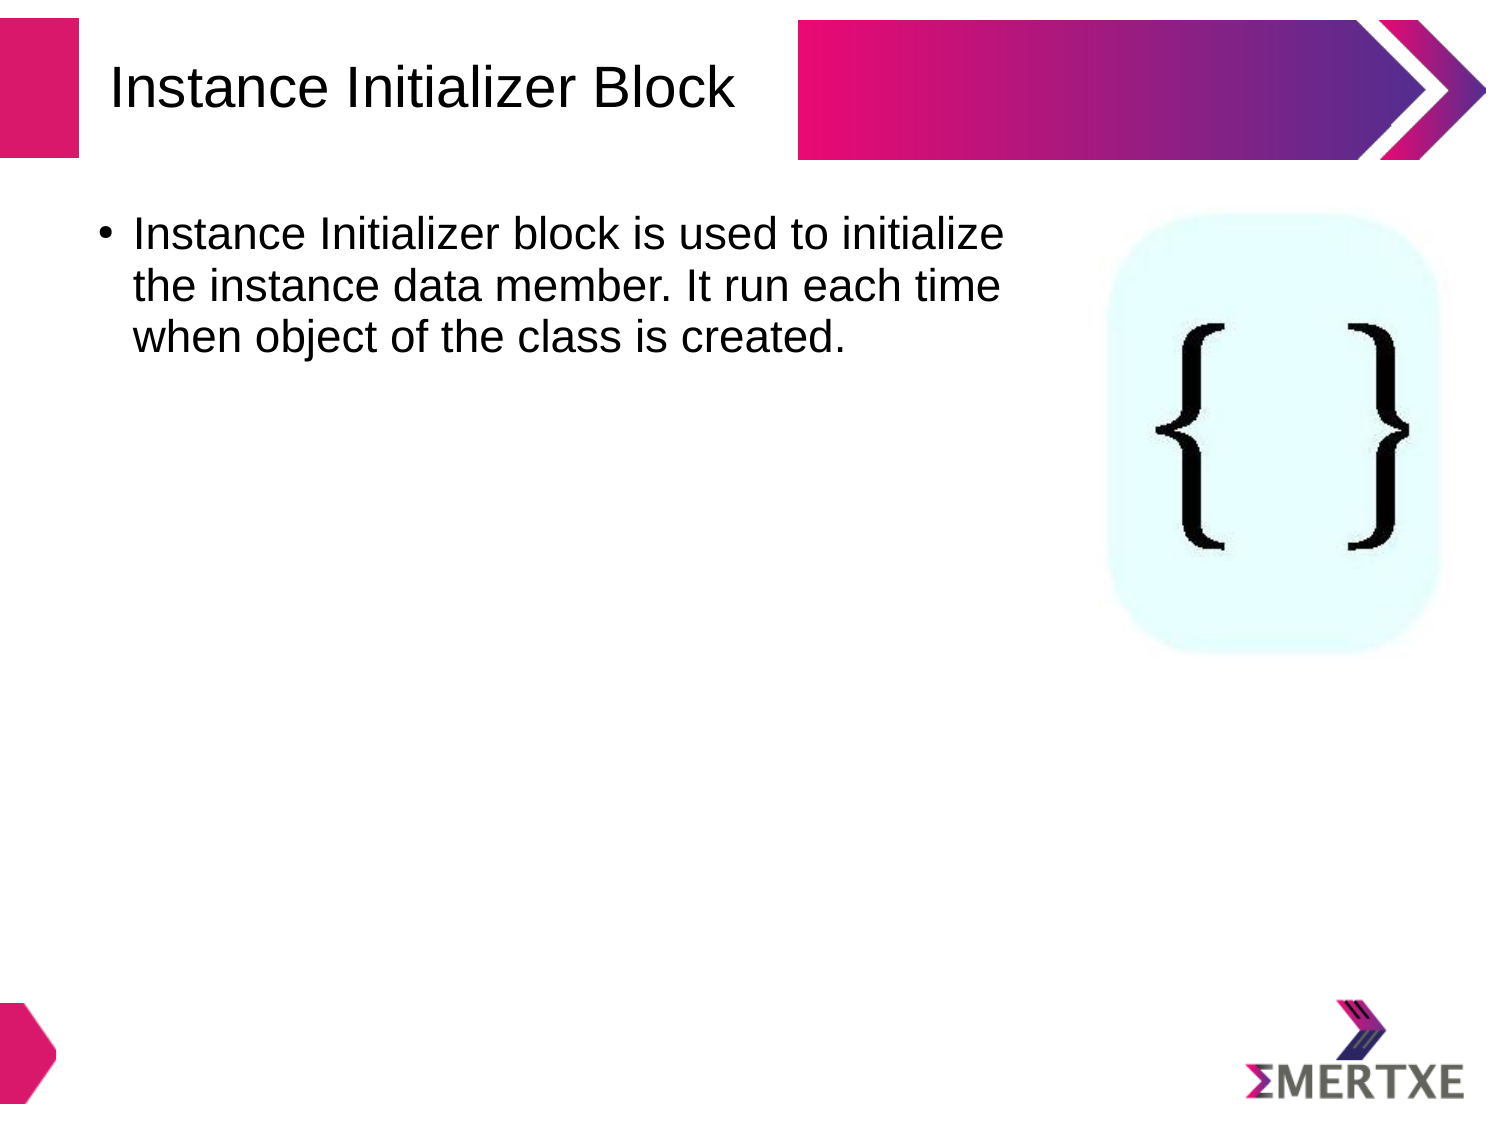

Instance Initializer Block
Instance Initializer block is used to initialize the instance data member. It run each time when object of the class is created.